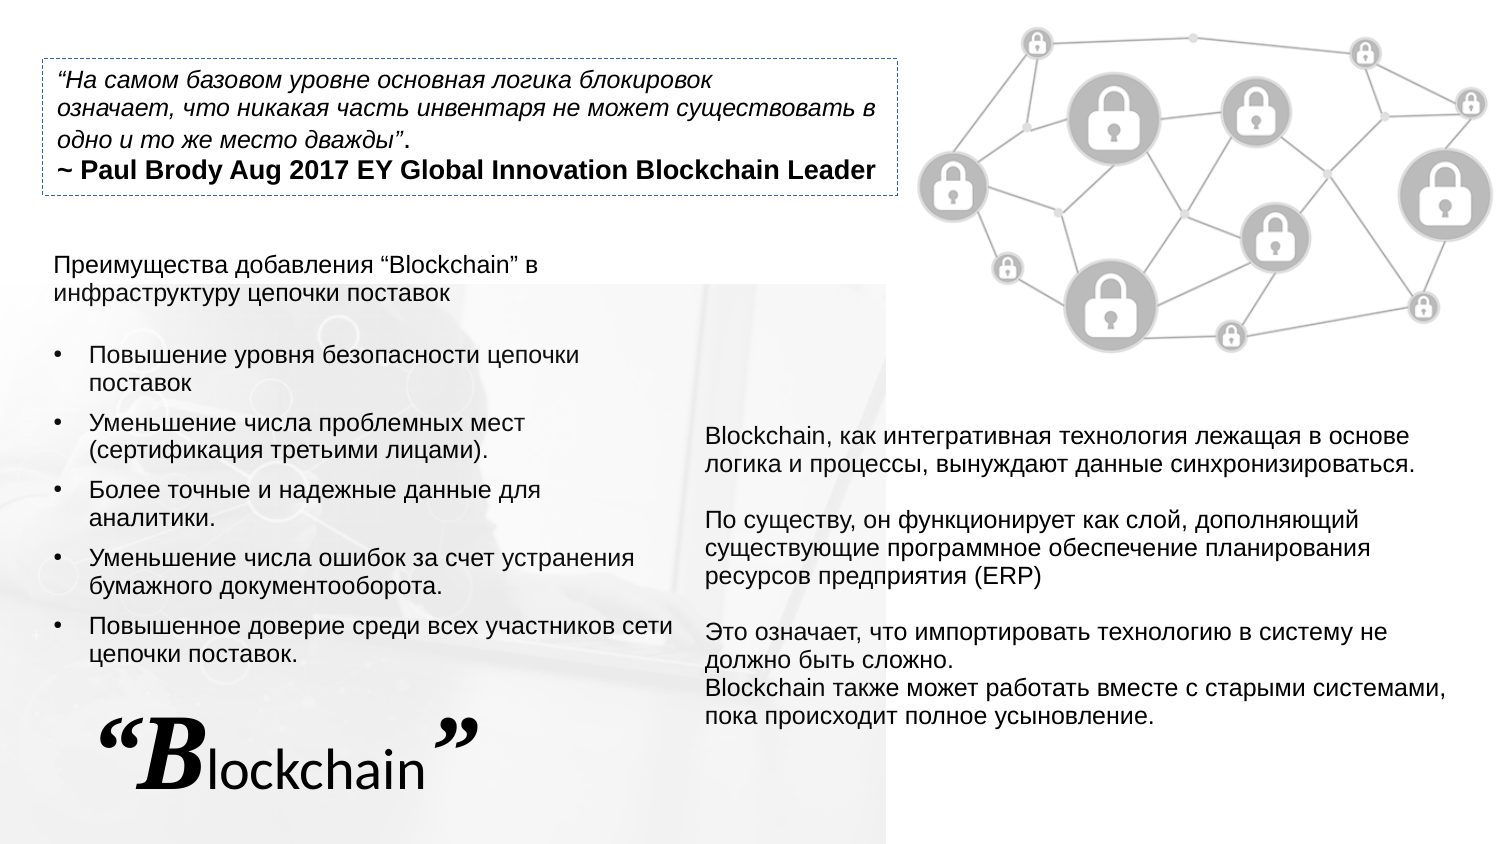

“На самом базовом уровне основная логика блокировок
означает, что никакая часть инвентаря не может существовать в
одно и то же место дважды”.
~ Paul Brody Aug 2017 EY Global Innovation Blockchain Leader
Преимущества добавления “Blockchain” в инфраструктуру цепочки поставок
Повышение уровня безопасности цепочки поставок
Уменьшение числа проблемных мест (сертификация третьими лицами).
Более точные и надежные данные для аналитики.
Уменьшение числа ошибок за счет устранения бумажного документооборота.
Повышенное доверие среди всех участников сети цепочки поставок.
Blockchain, как интегративная технология лежащая в основе логика и процессы, вынуждают данные синхронизироваться.
По существу, он функционирует как слой, дополняющий существующие программное обеспечение планирования ресурсов предприятия (ERP)
Это означает, что импортировать технологию в систему не должно быть сложно.
Blockchain также может работать вместе с старыми системами,
пока происходит полное усыновление.
“Blockchain”